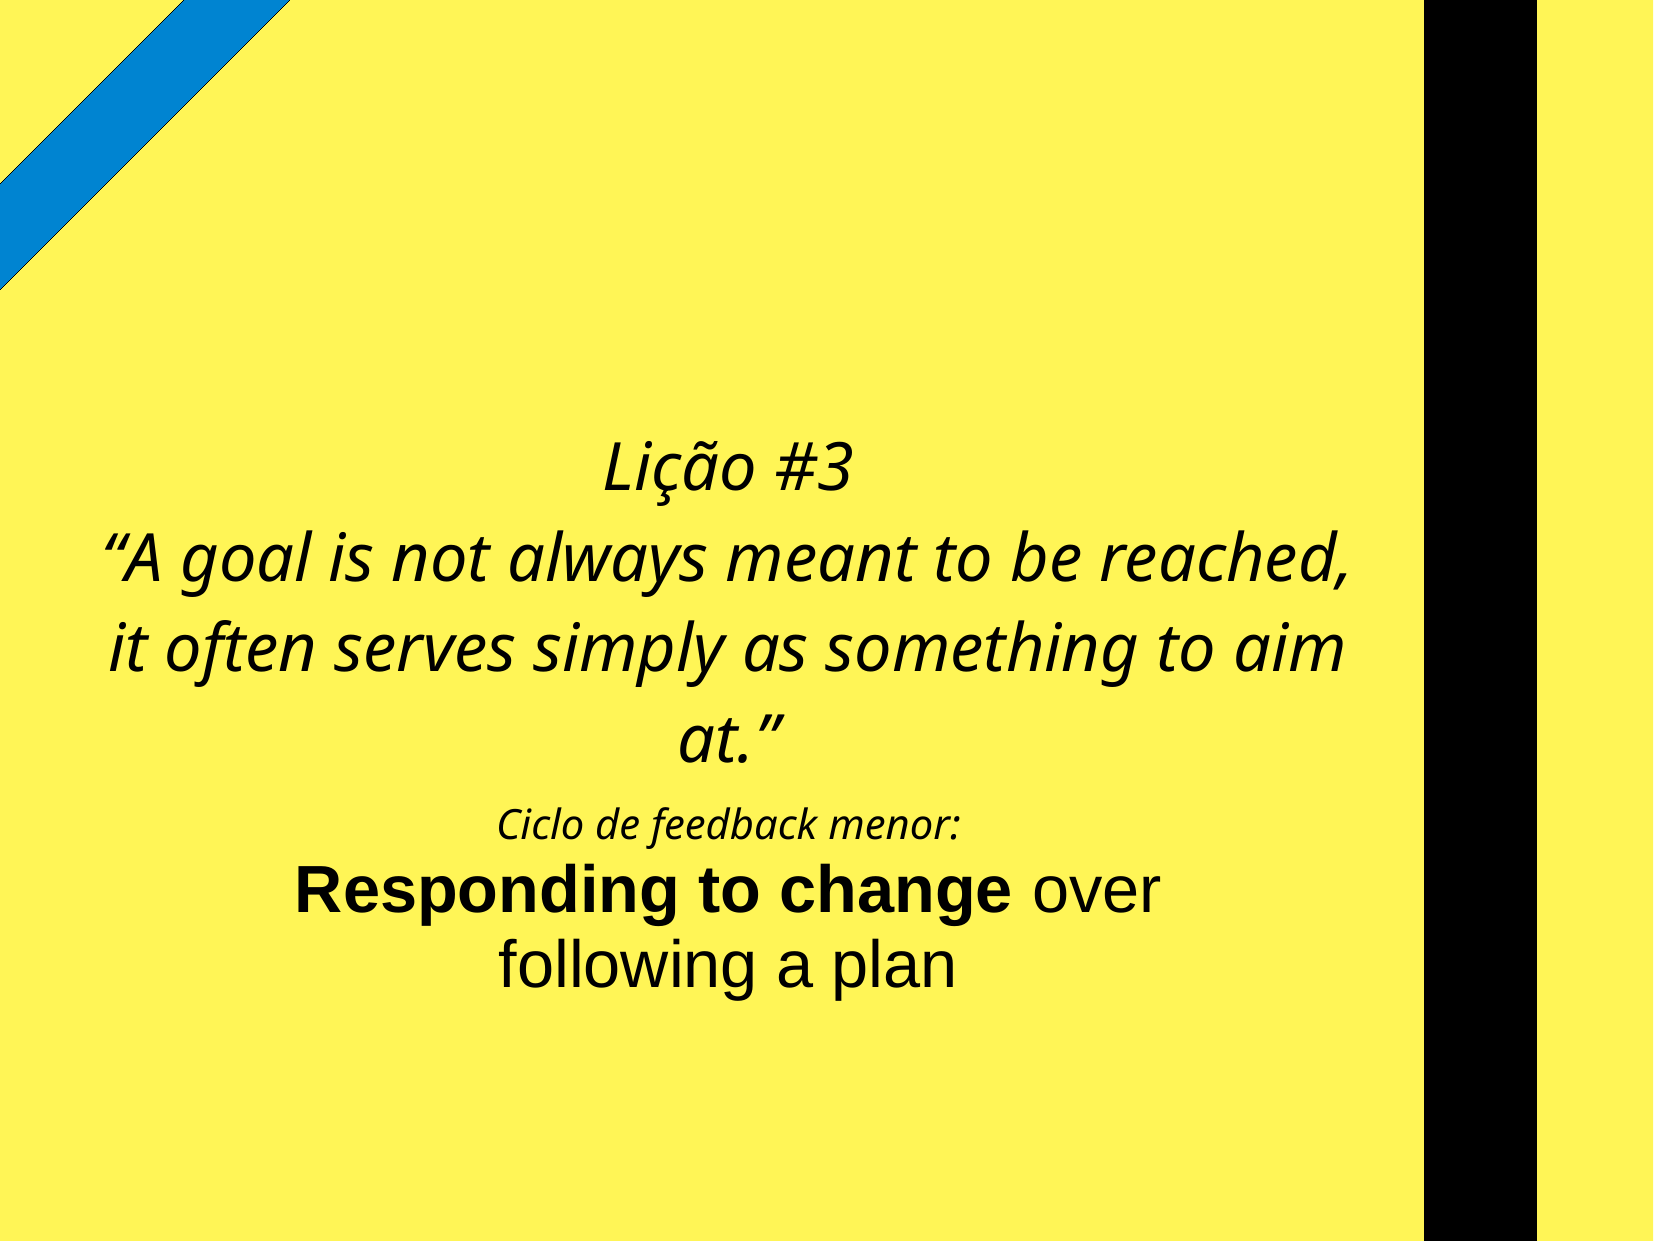

Lição #3
“A goal is not always meant to be reached, it often serves simply as something to aim at.”
Ciclo de feedback menor:
Responding to change over following a plan